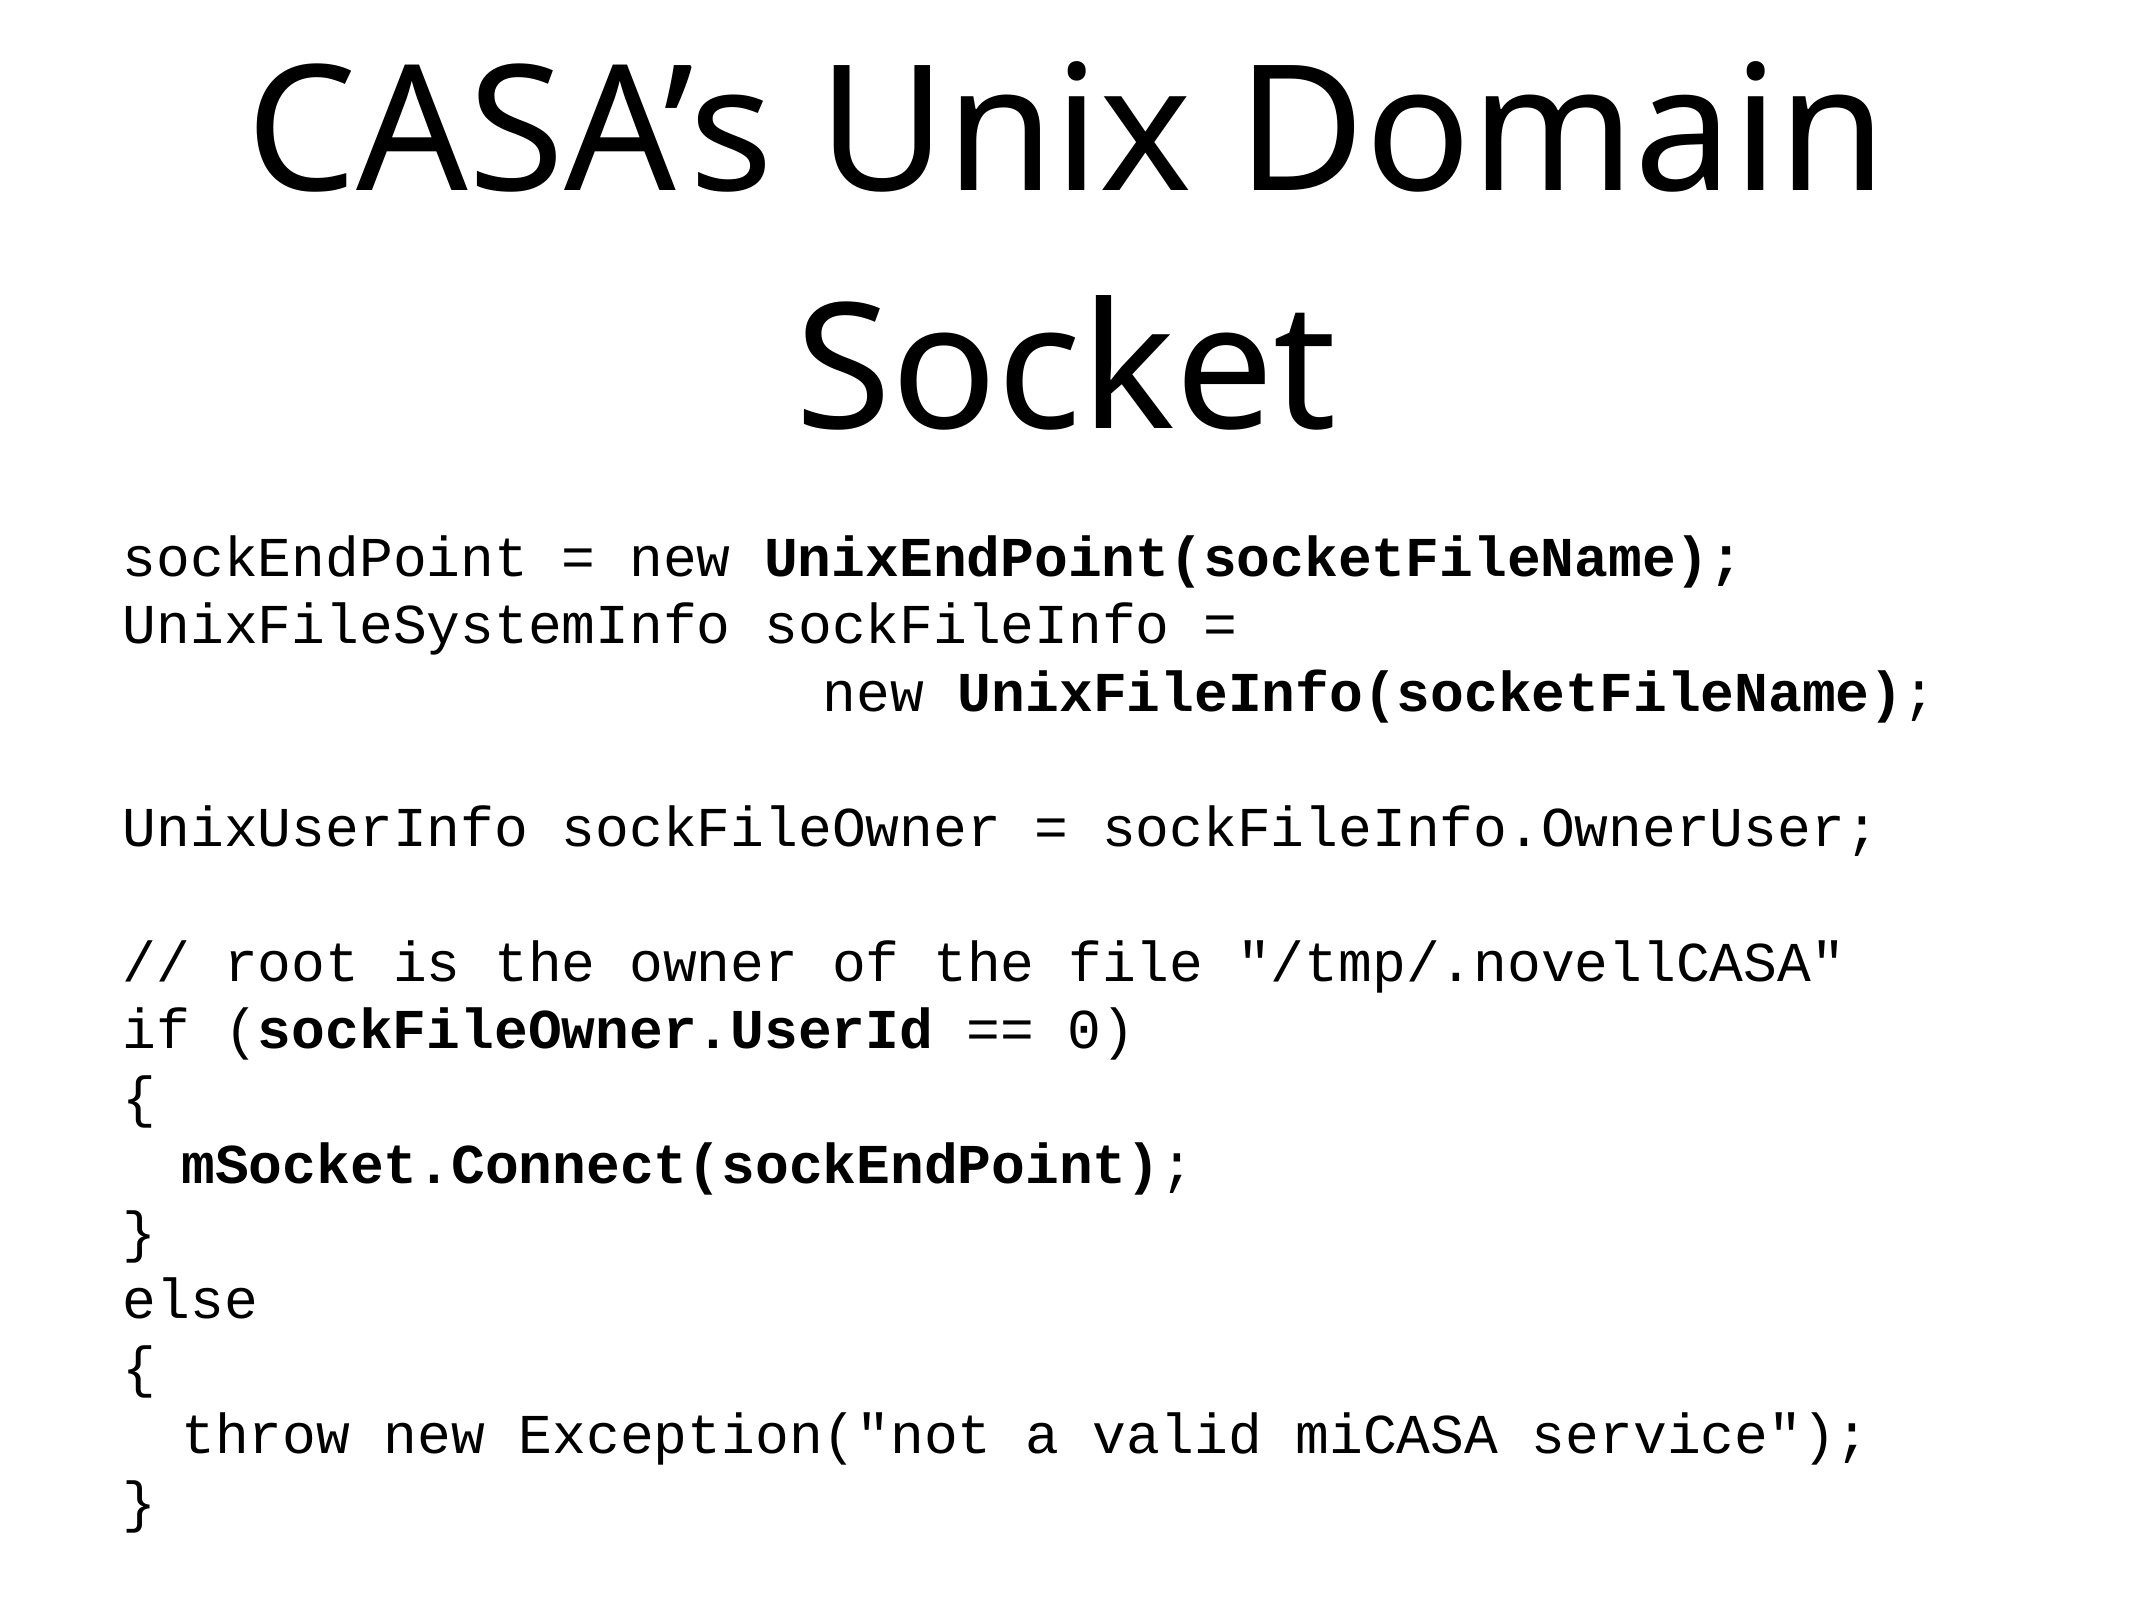

# CASA’s Unix Domain Socket
sockEndPoint = new UnixEndPoint(socketFileName);
UnixFileSystemInfo sockFileInfo =
												new UnixFileInfo(socketFileName);
UnixUserInfo sockFileOwner = sockFileInfo.OwnerUser;
// root is the owner of the file "/tmp/.novellCASA"
if (sockFileOwner.UserId == 0)
{
	mSocket.Connect(sockEndPoint);
}
else
{
	throw new Exception("not a valid miCASA service");
}